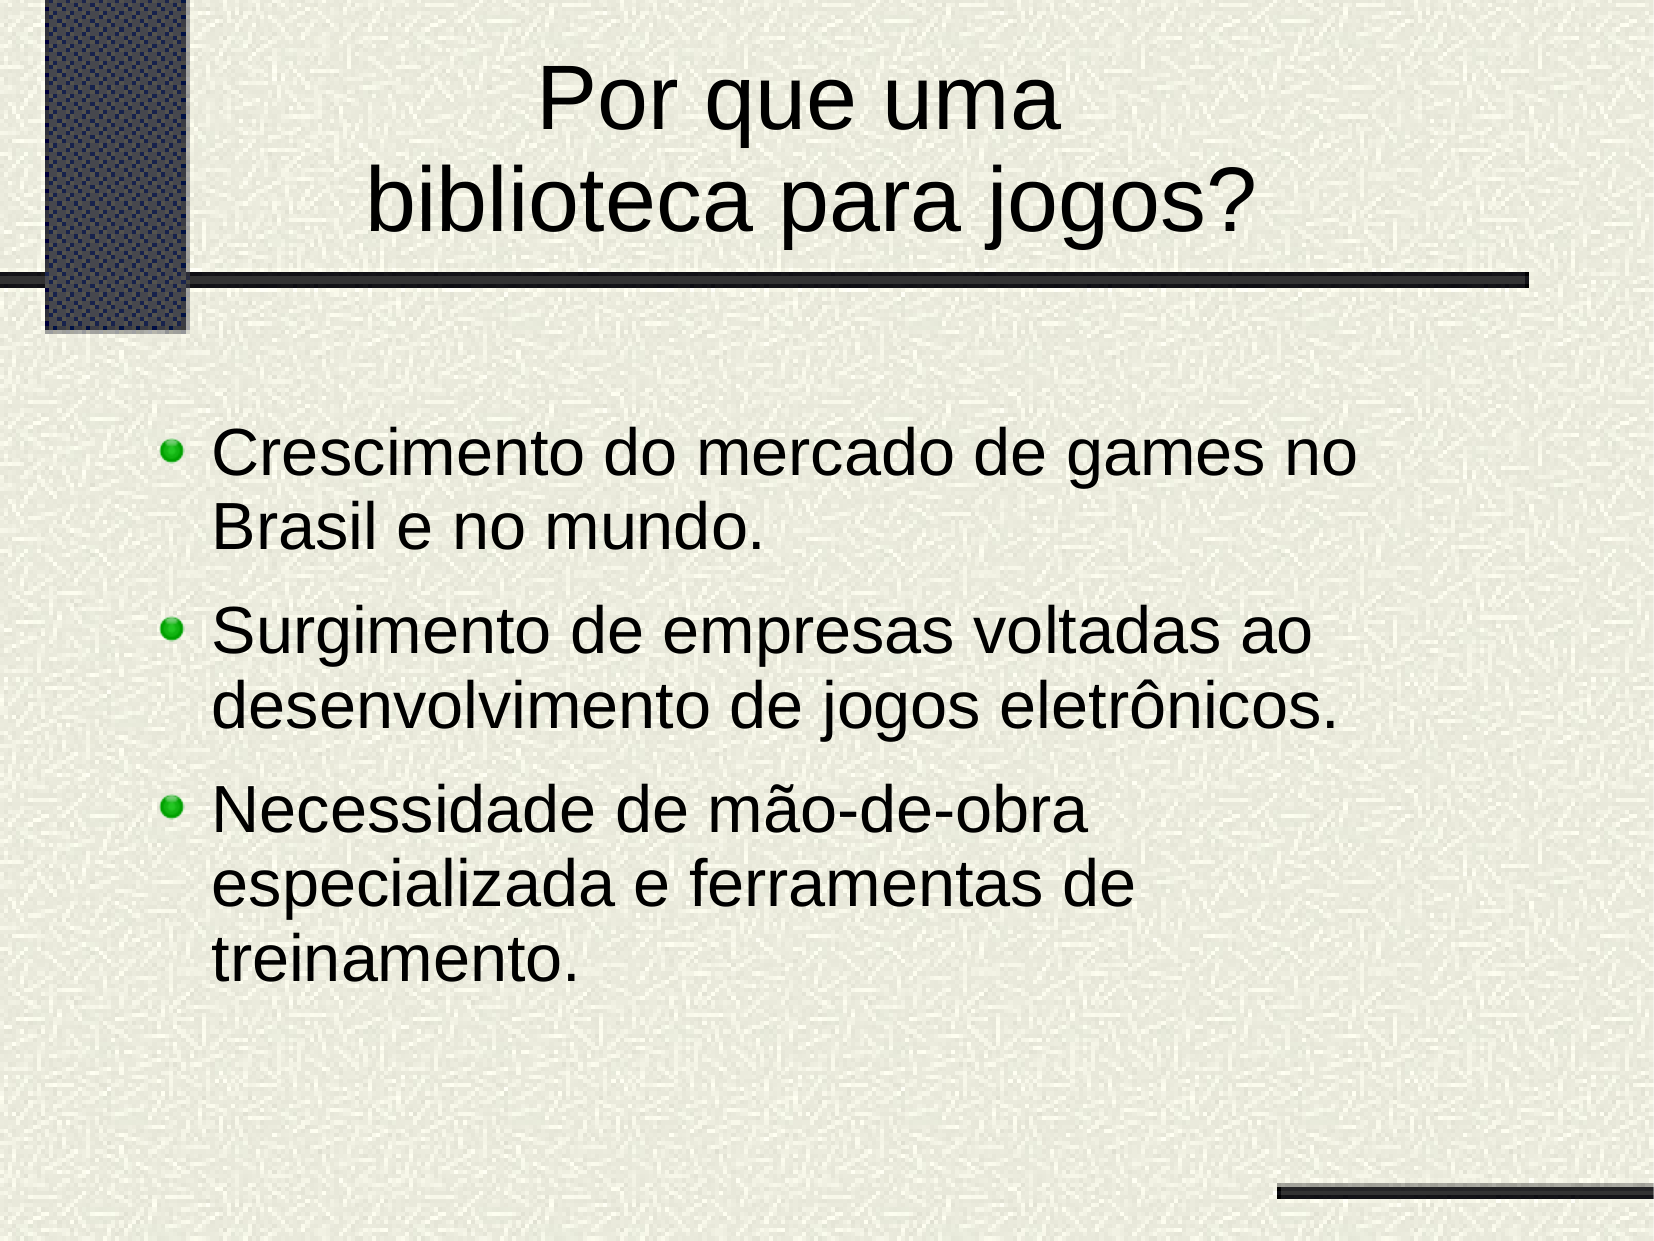

Por que uma
biblioteca para jogos?
Crescimento do mercado de games no Brasil e no mundo.
Surgimento de empresas voltadas ao desenvolvimento de jogos eletrônicos.
Necessidade de mão-de-obra especializada e ferramentas de treinamento.